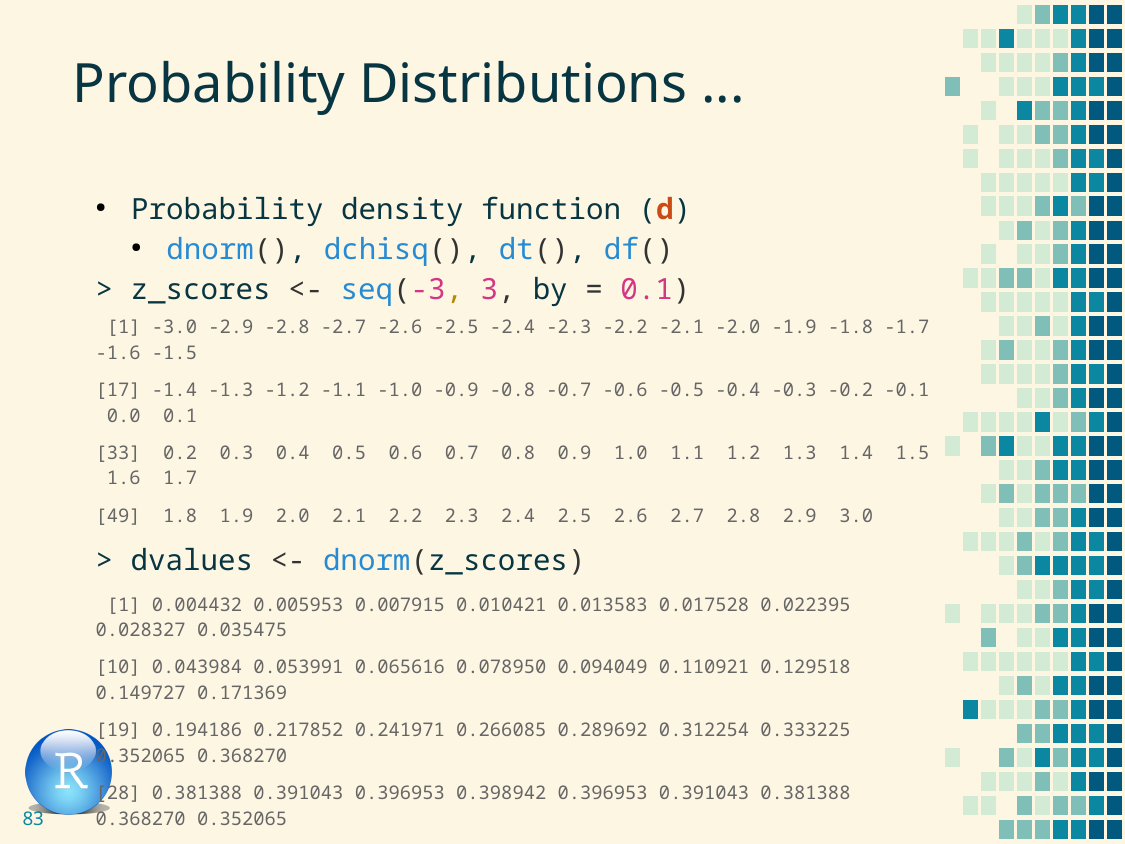

Probability Distributions ...
Probability density function (d)
dnorm(), dchisq(), dt(), df()
> z_scores <- seq(-3, 3, by = 0.1)
 [1] -3.0 -2.9 -2.8 -2.7 -2.6 -2.5 -2.4 -2.3 -2.2 -2.1 -2.0 -1.9 -1.8 -1.7 -1.6 -1.5
[17] -1.4 -1.3 -1.2 -1.1 -1.0 -0.9 -0.8 -0.7 -0.6 -0.5 -0.4 -0.3 -0.2 -0.1 0.0 0.1
[33] 0.2 0.3 0.4 0.5 0.6 0.7 0.8 0.9 1.0 1.1 1.2 1.3 1.4 1.5 1.6 1.7
[49] 1.8 1.9 2.0 2.1 2.2 2.3 2.4 2.5 2.6 2.7 2.8 2.9 3.0
> dvalues <- dnorm(z_scores)
 [1] 0.004432 0.005953 0.007915 0.010421 0.013583 0.017528 0.022395 0.028327 0.035475
[10] 0.043984 0.053991 0.065616 0.078950 0.094049 0.110921 0.129518 0.149727 0.171369
[19] 0.194186 0.217852 0.241971 0.266085 0.289692 0.312254 0.333225 0.352065 0.368270
[28] 0.381388 0.391043 0.396953 0.398942 0.396953 0.391043 0.381388 0.368270 0.352065
[37] 0.333225 0.312254 0.289692 0.266085 0.241971 0.217852 0.194186 0.171369 0.149727
[46] 0.129518 0.110921 0.094049 0.078950 0.065616 0.053991 0.043984 0.035475 0.028327
[55] 0.022395 0.017528 0.013583 0.010421 0.007915 0.005953 0.004432